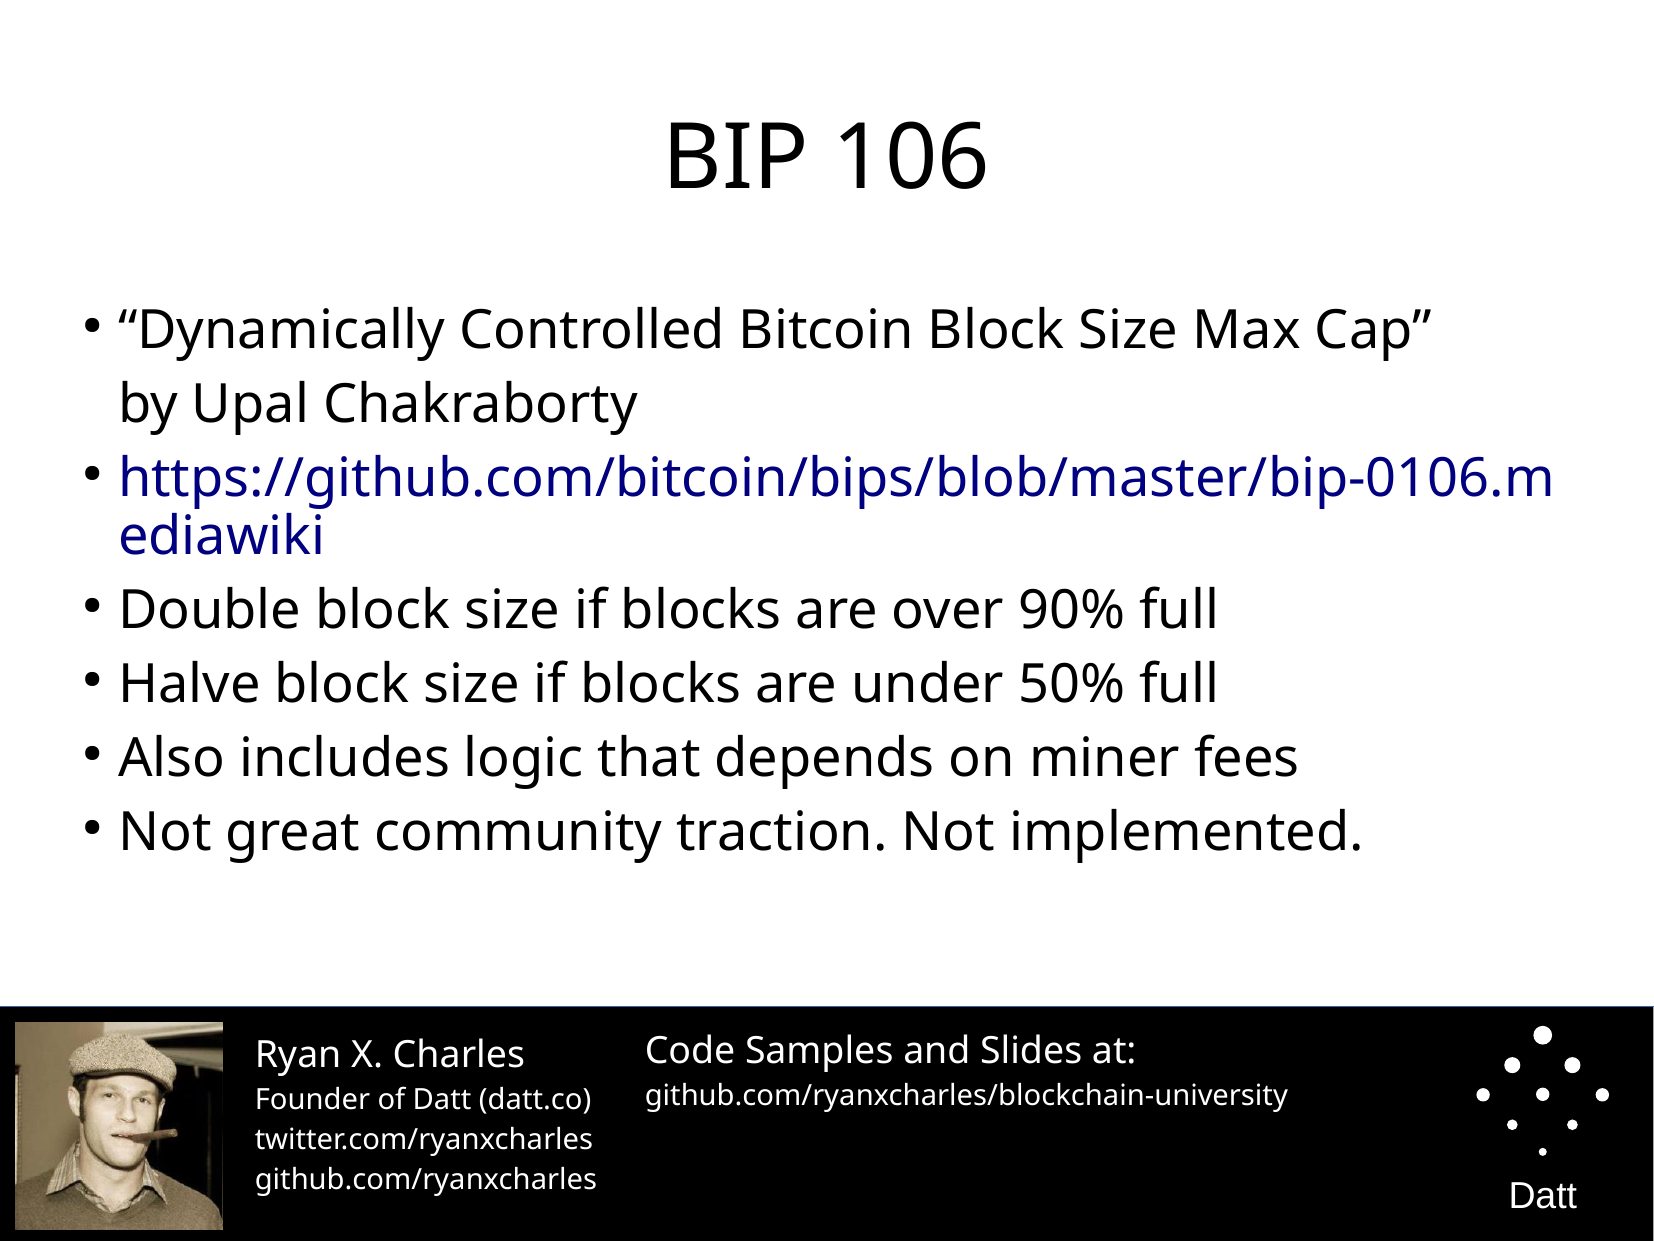

# BIP 106
“Dynamically Controlled Bitcoin Block Size Max Cap”
by Upal Chakraborty
https://github.com/bitcoin/bips/blob/master/bip-0106.mediawiki
Double block size if blocks are over 90% full
Halve block size if blocks are under 50% full
Also includes logic that depends on miner fees
Not great community traction. Not implemented.
Code Samples and Slides at:
github.com/ryanxcharles/blockchain-university
Ryan X. Charles
Founder of Datt (datt.co)
twitter.com/ryanxcharles
github.com/ryanxcharles
Datt